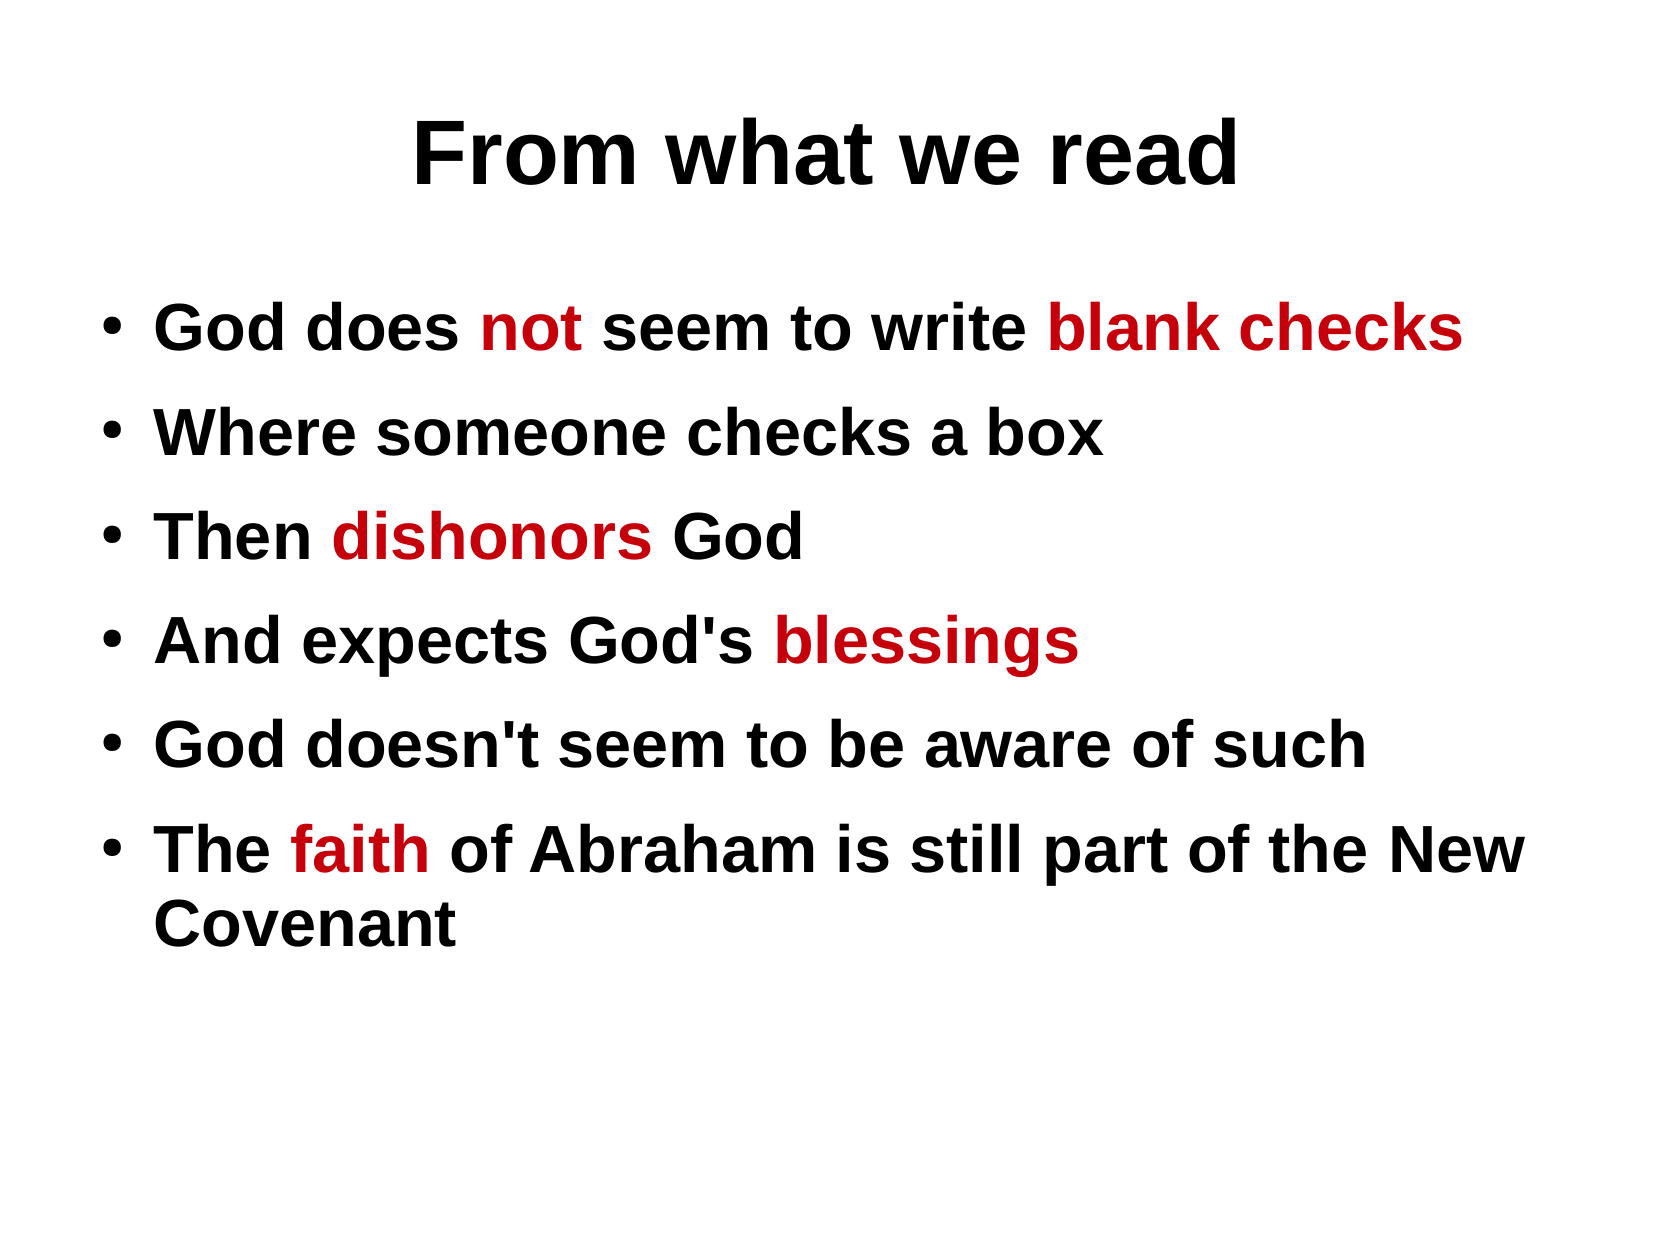

# From what we read
God does not seem to write blank checks
Where someone checks a box
Then dishonors God
And expects God's blessings
God doesn't seem to be aware of such
The faith of Abraham is still part of the New Covenant